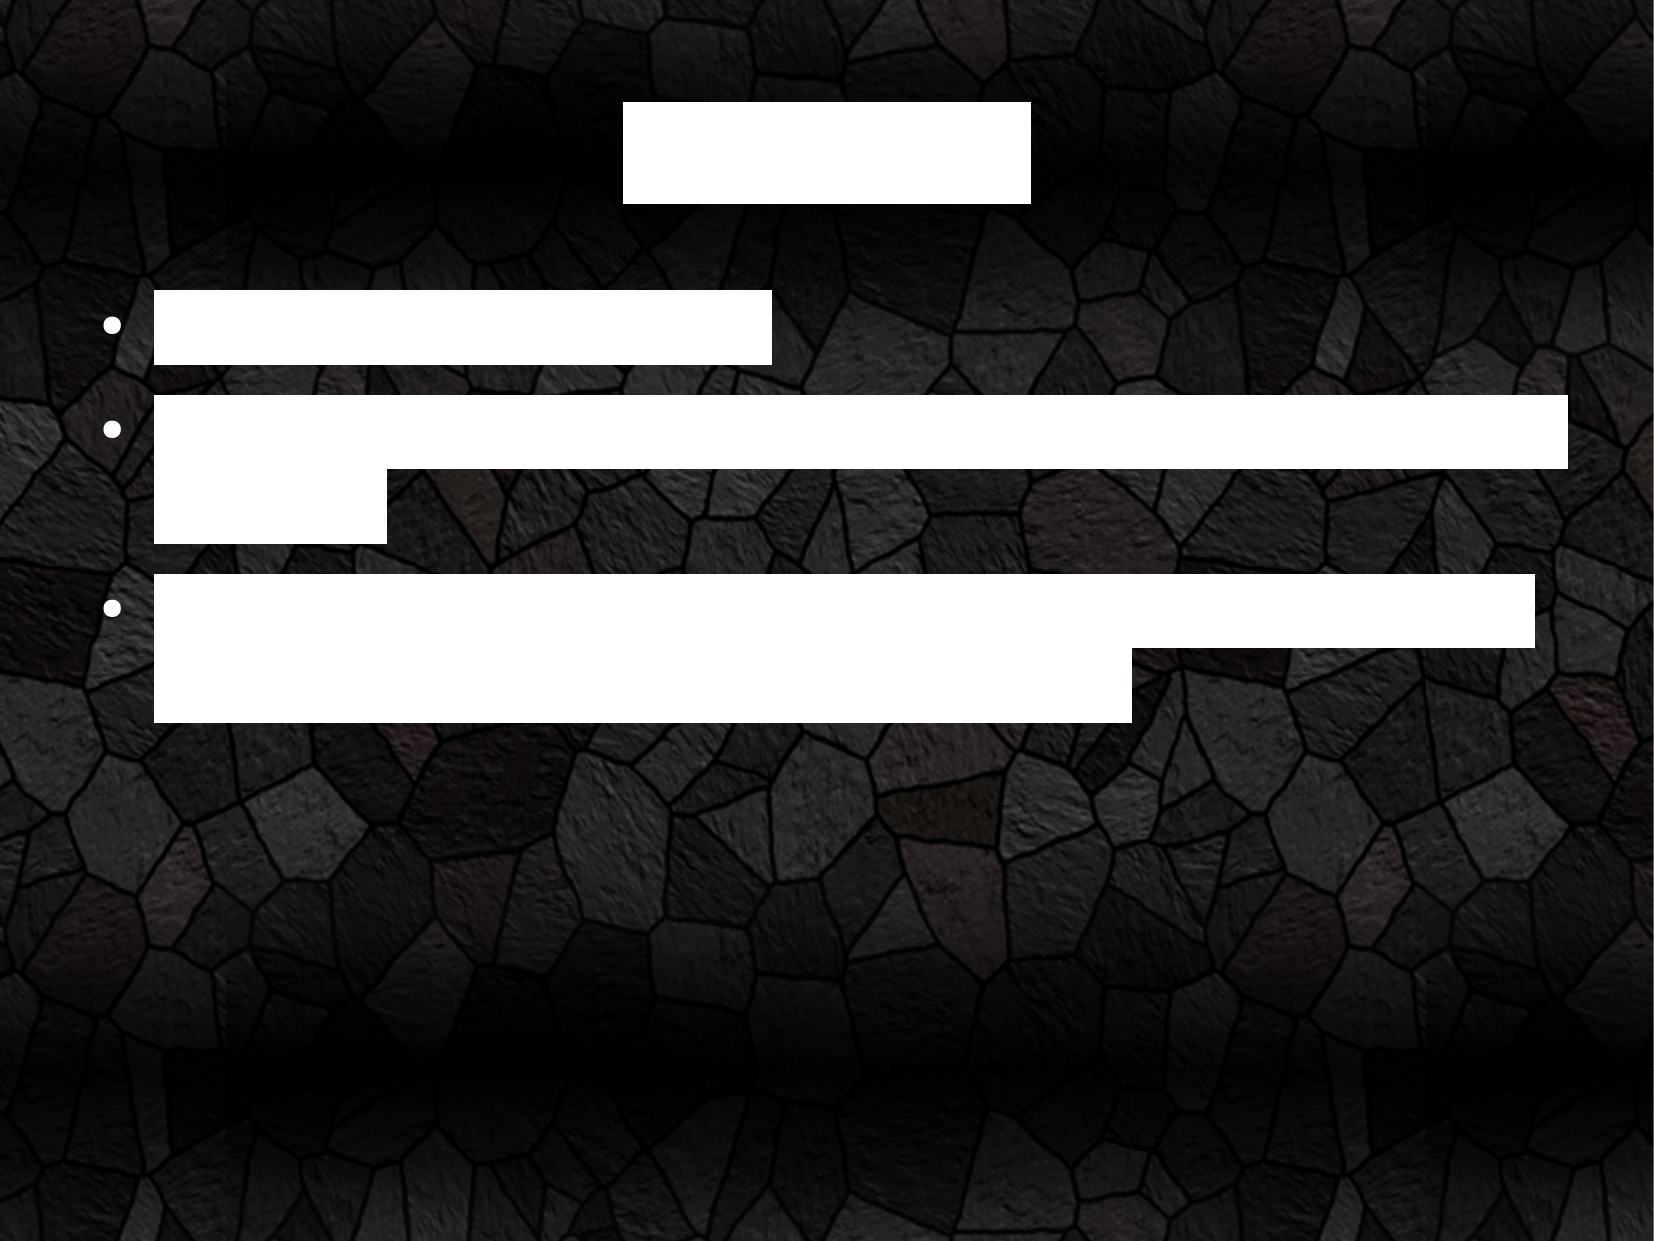

# Consultas
Usamos los modelos
Cada clase modelo tiene al menos un manager: objects
Con objects hacemos consultas, la mayoría de las veces obtenemos QuerySets